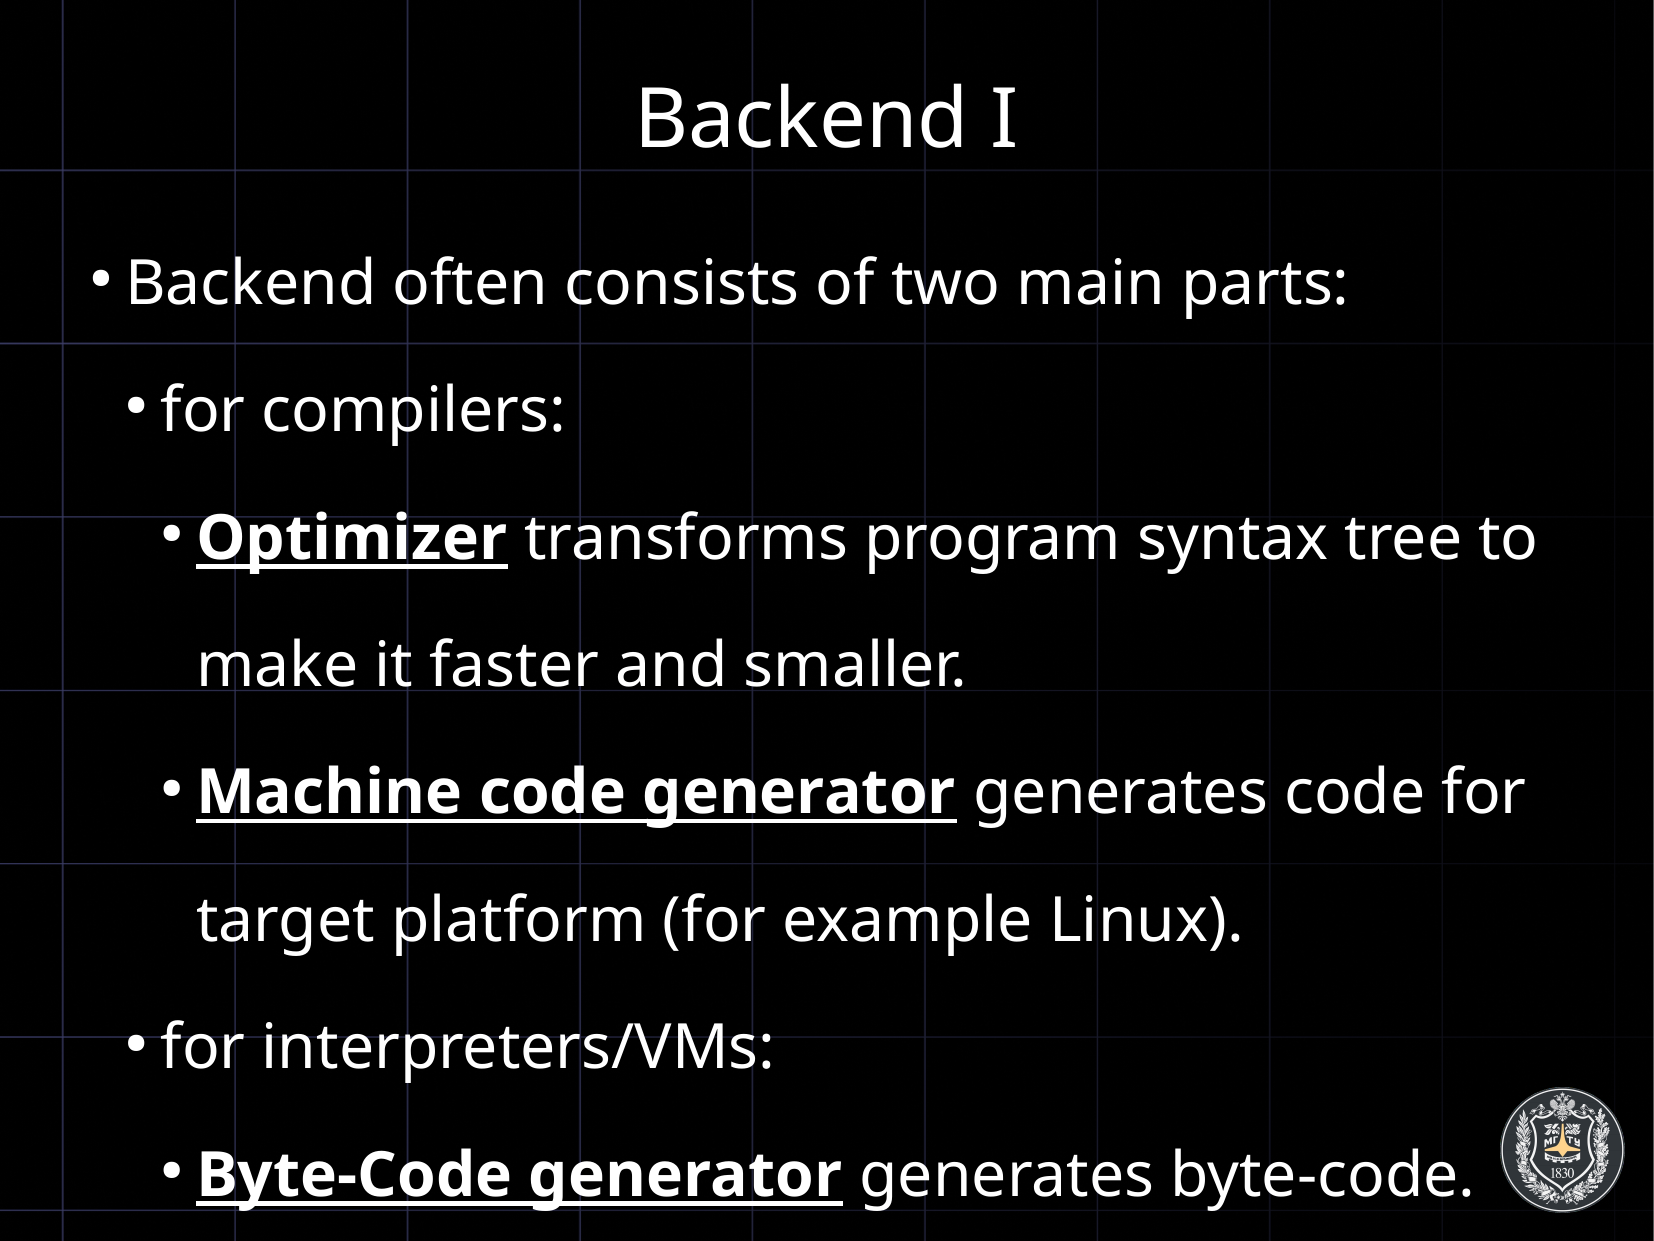

# Backend I
Backend often consists of two main parts:
for compilers:
Optimizer transforms program syntax tree to make it faster and smaller.
Machine code generator generates code for target platform (for example Linux).
for interpreters/VMs:
Byte-Code generator generates byte-code.
Interpreter runs this byte-code (VMs also can optimize it on-the-fly).